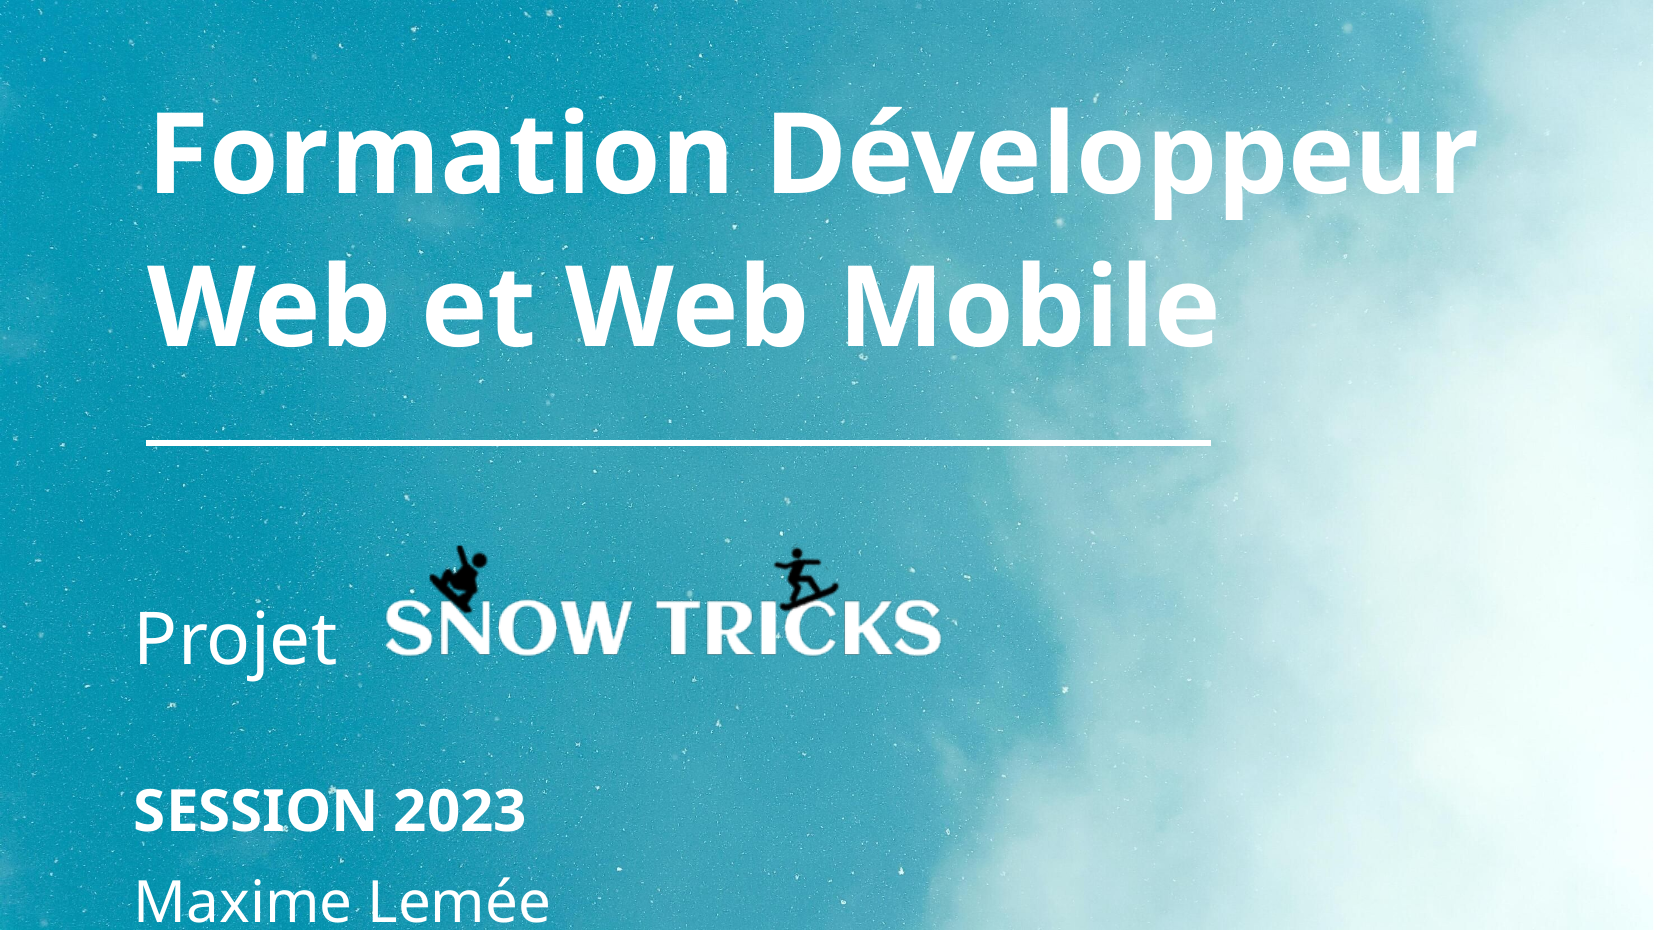

# Formation Développeur Web et Web Mobile
Projet
SESSION 2023
Maxime Lemée